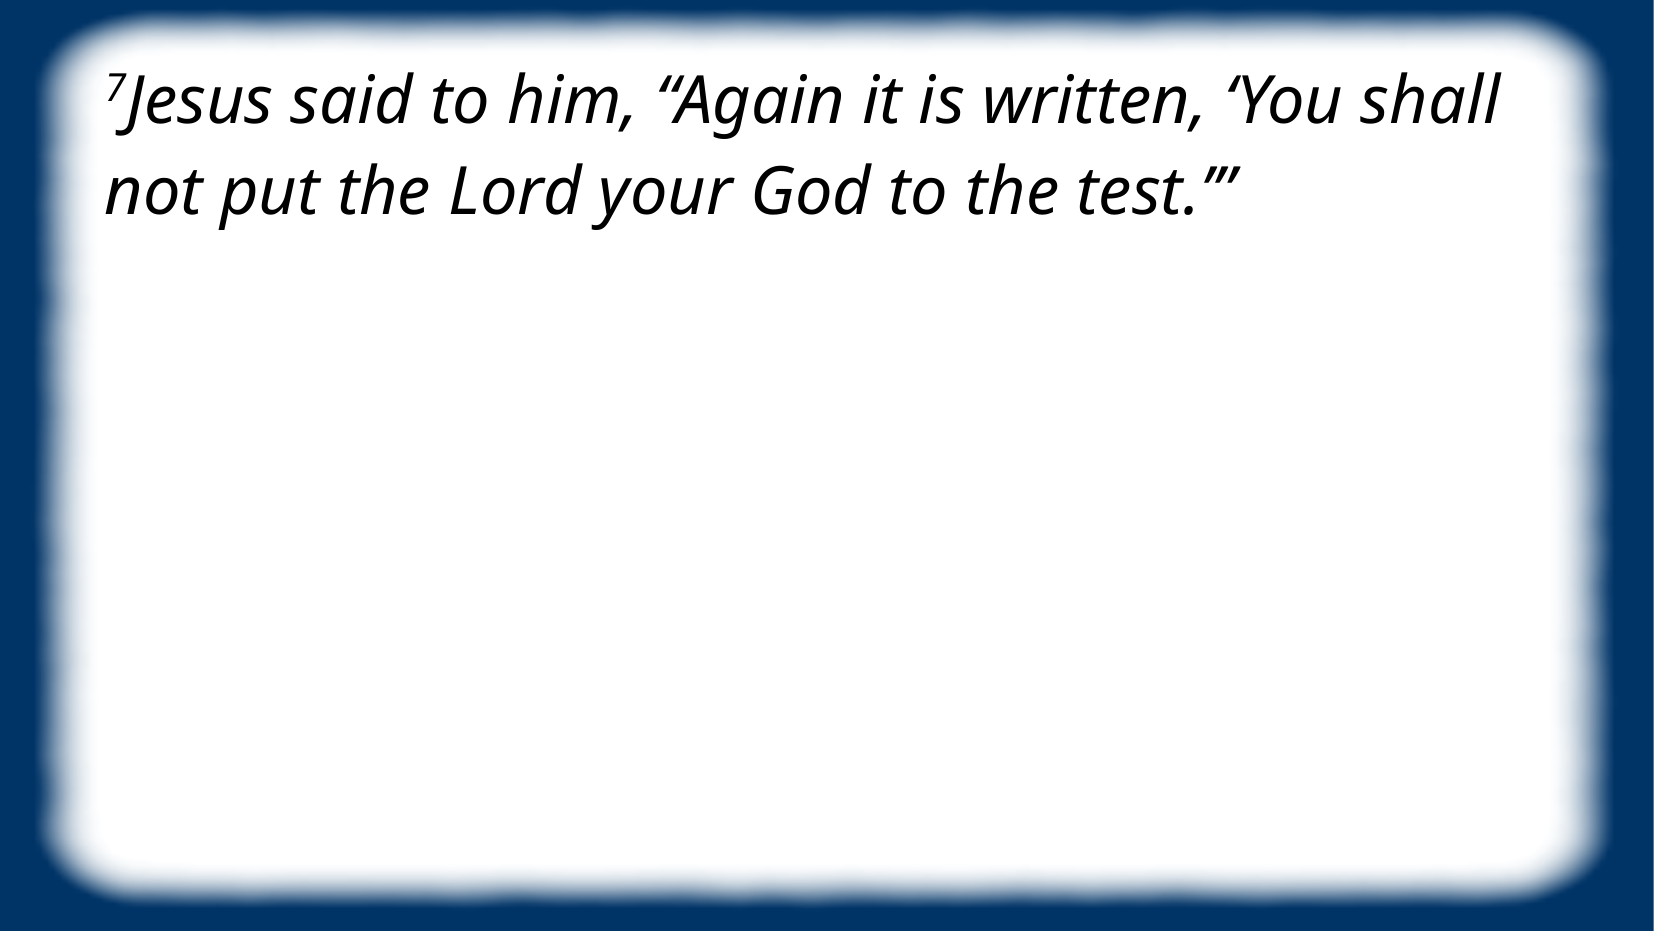

7Jesus said to him, “Again it is written, ‘You shall not put the Lord your God to the test.’”